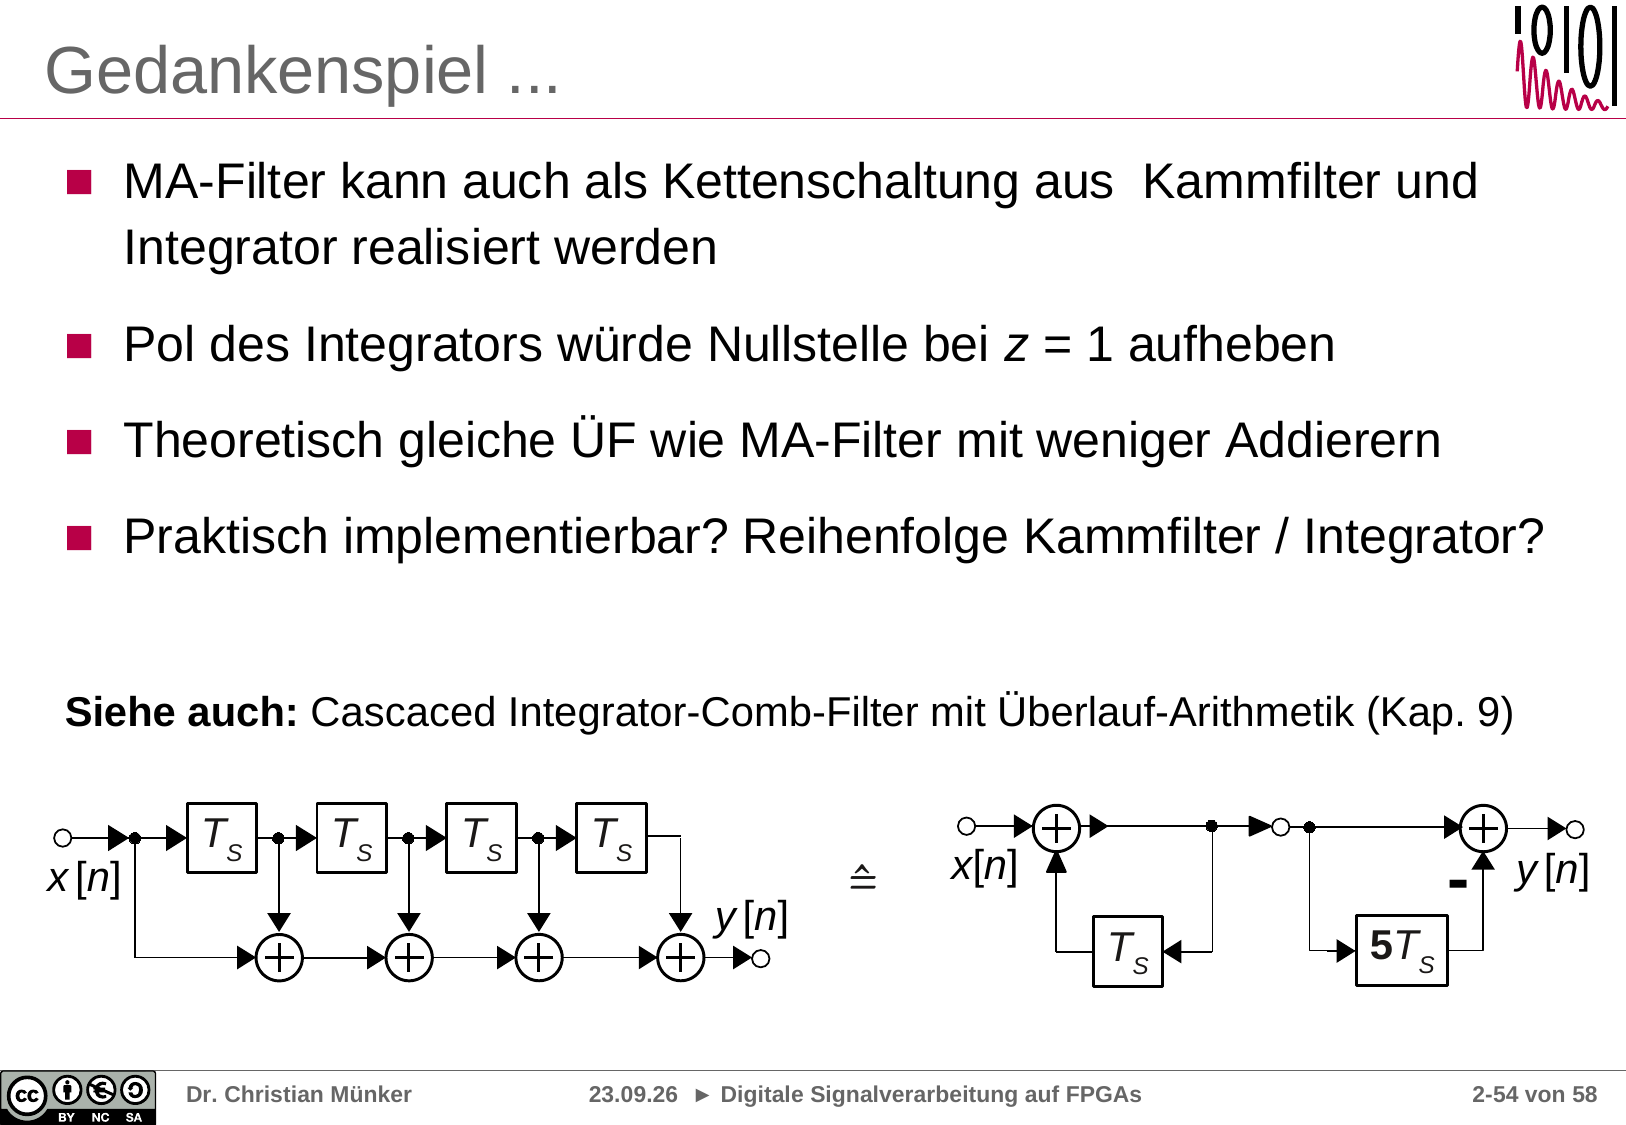

# Gedankenspiel ...
MA-Filter kann auch als Kettenschaltung aus Kammfilter und Integrator realisiert werden
Pol des Integrators würde Nullstelle bei z = 1 aufheben
Theoretisch gleiche ÜF wie MA-Filter mit weniger Addierern
Praktisch implementierbar? Reihenfolge Kammfilter / Integrator?
Siehe auch: Cascaced Integrator-Comb-Filter mit Überlauf-Arithmetik (Kap. 9)
TS
TS
TS
TS
x [n]
y [n]
-
x[n]
y [n]
5TS
TS
≙